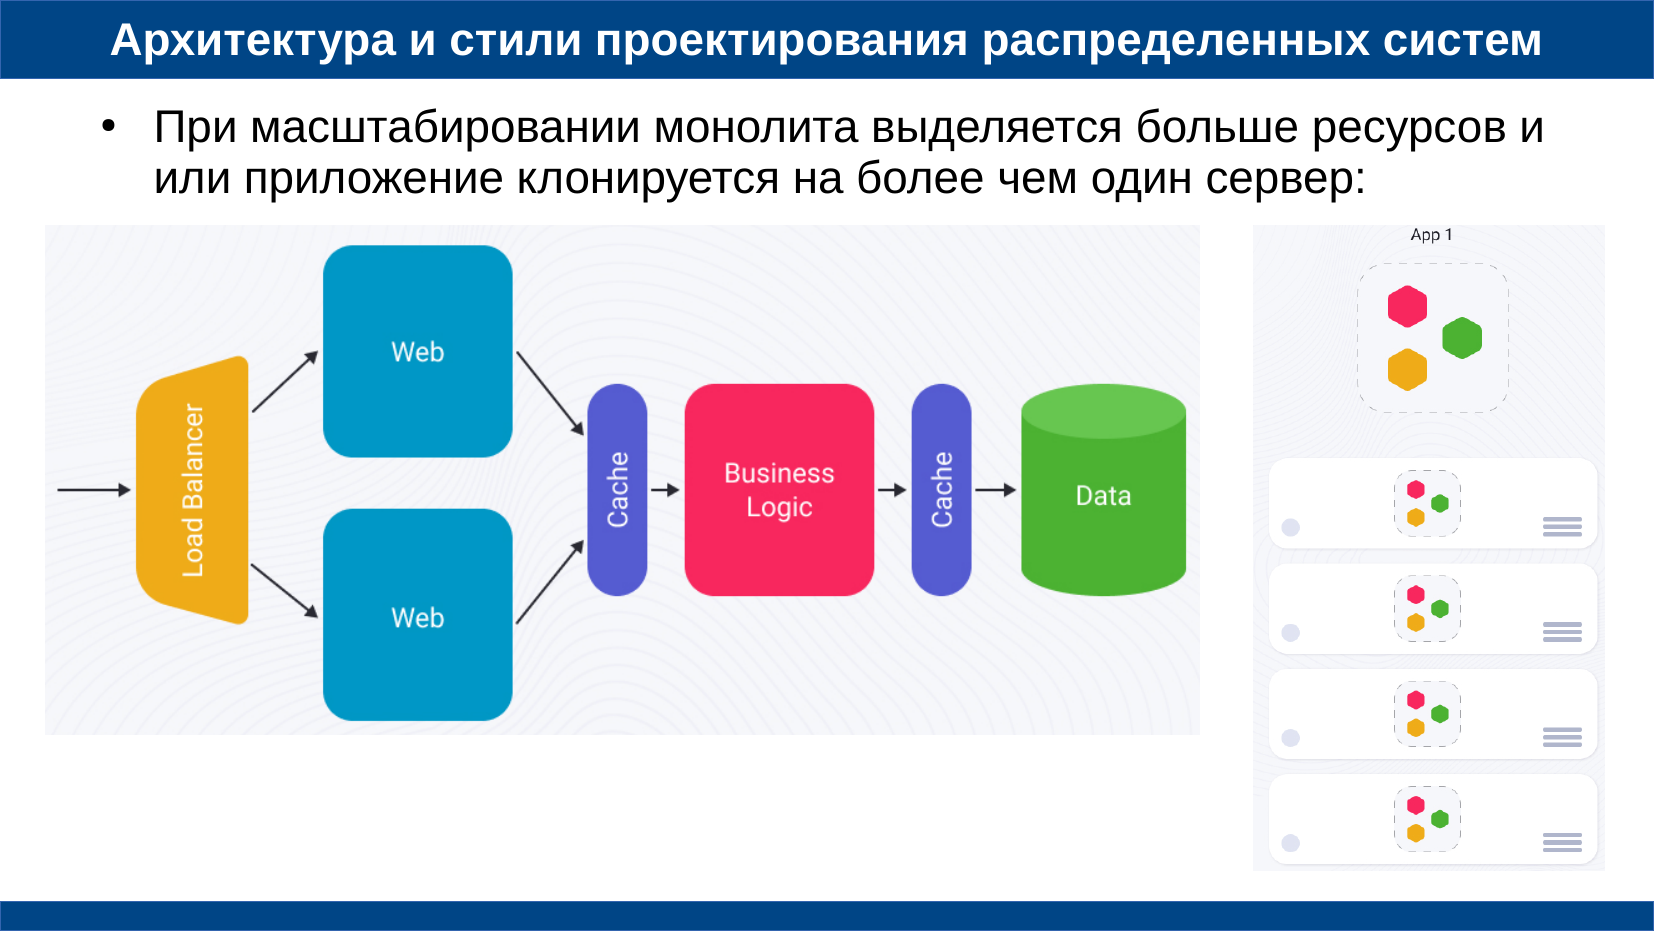

# Архитектура и стили проектирования распределенных систем
При масштабировании монолита выделяется больше ресурсов и или приложение клонируется на более чем один сервер: